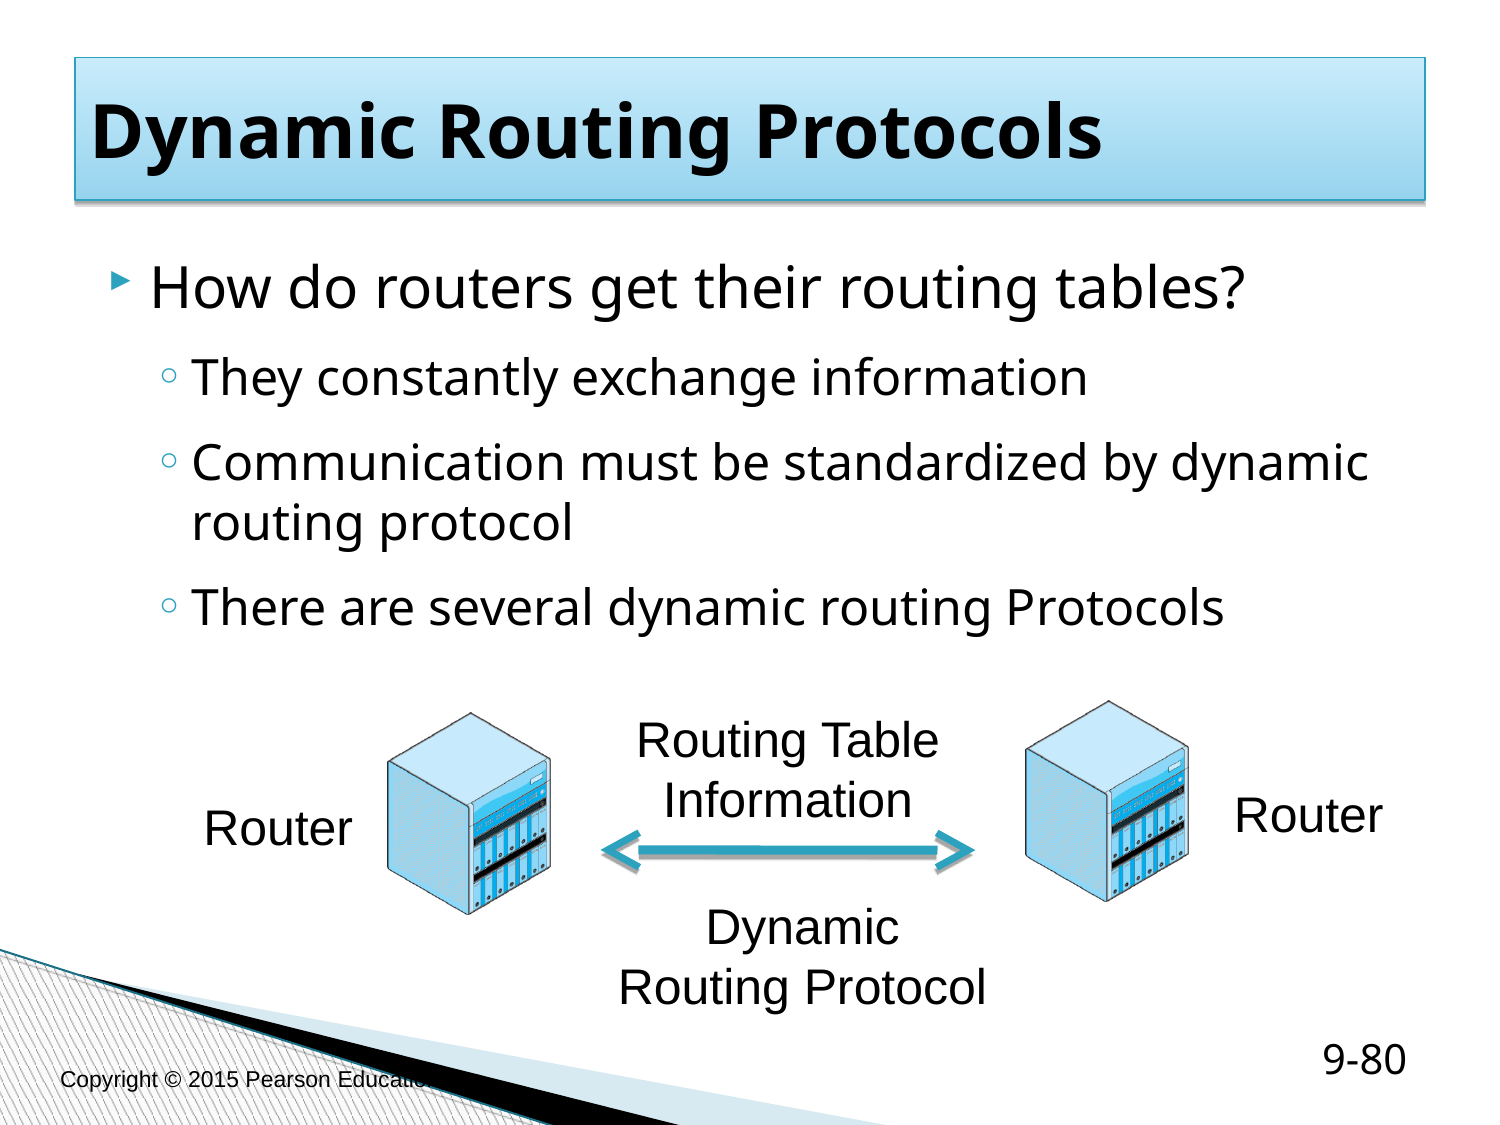

Dynamic Routing Protocols
# How do routers get their routing tables?
They constantly exchange information
Communication must be standardized by dynamic routing protocol
There are several dynamic routing Protocols
Routing Table
Information
Router
Router
Dynamic
Routing Protocol
Copyright © 2015 Pearson Education, Inc.